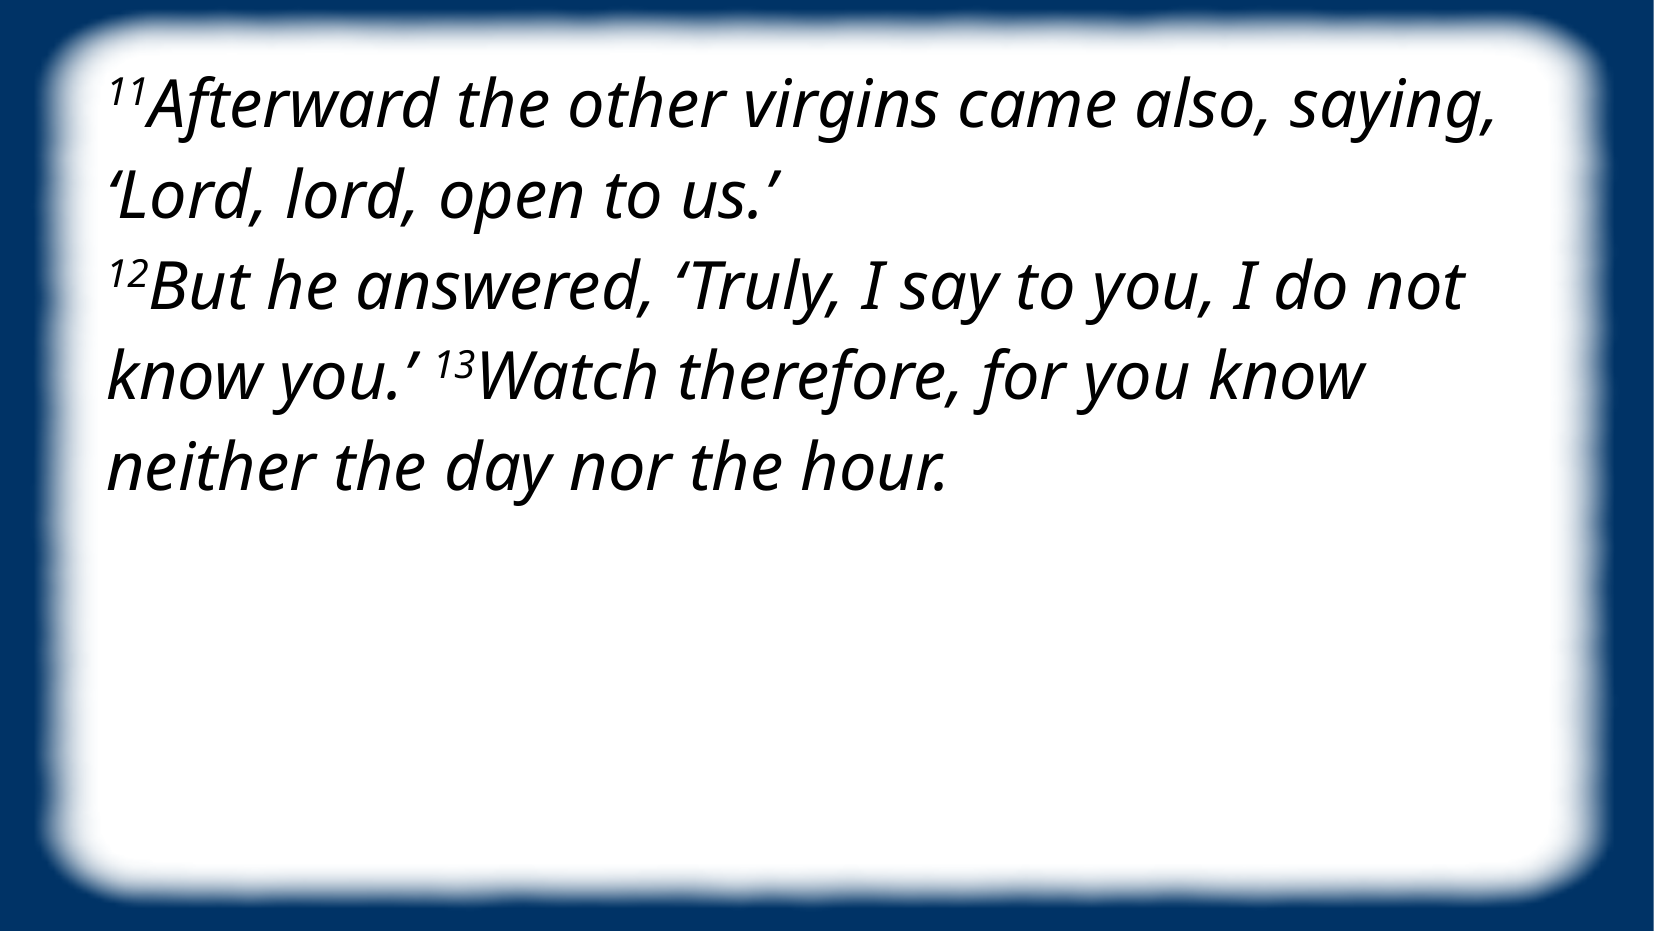

11Afterward the other virgins came also, saying, ‘Lord, lord, open to us.’
12But he answered, ‘Truly, I say to you, I do not know you.’ 13Watch therefore, for you know neither the day nor the hour.